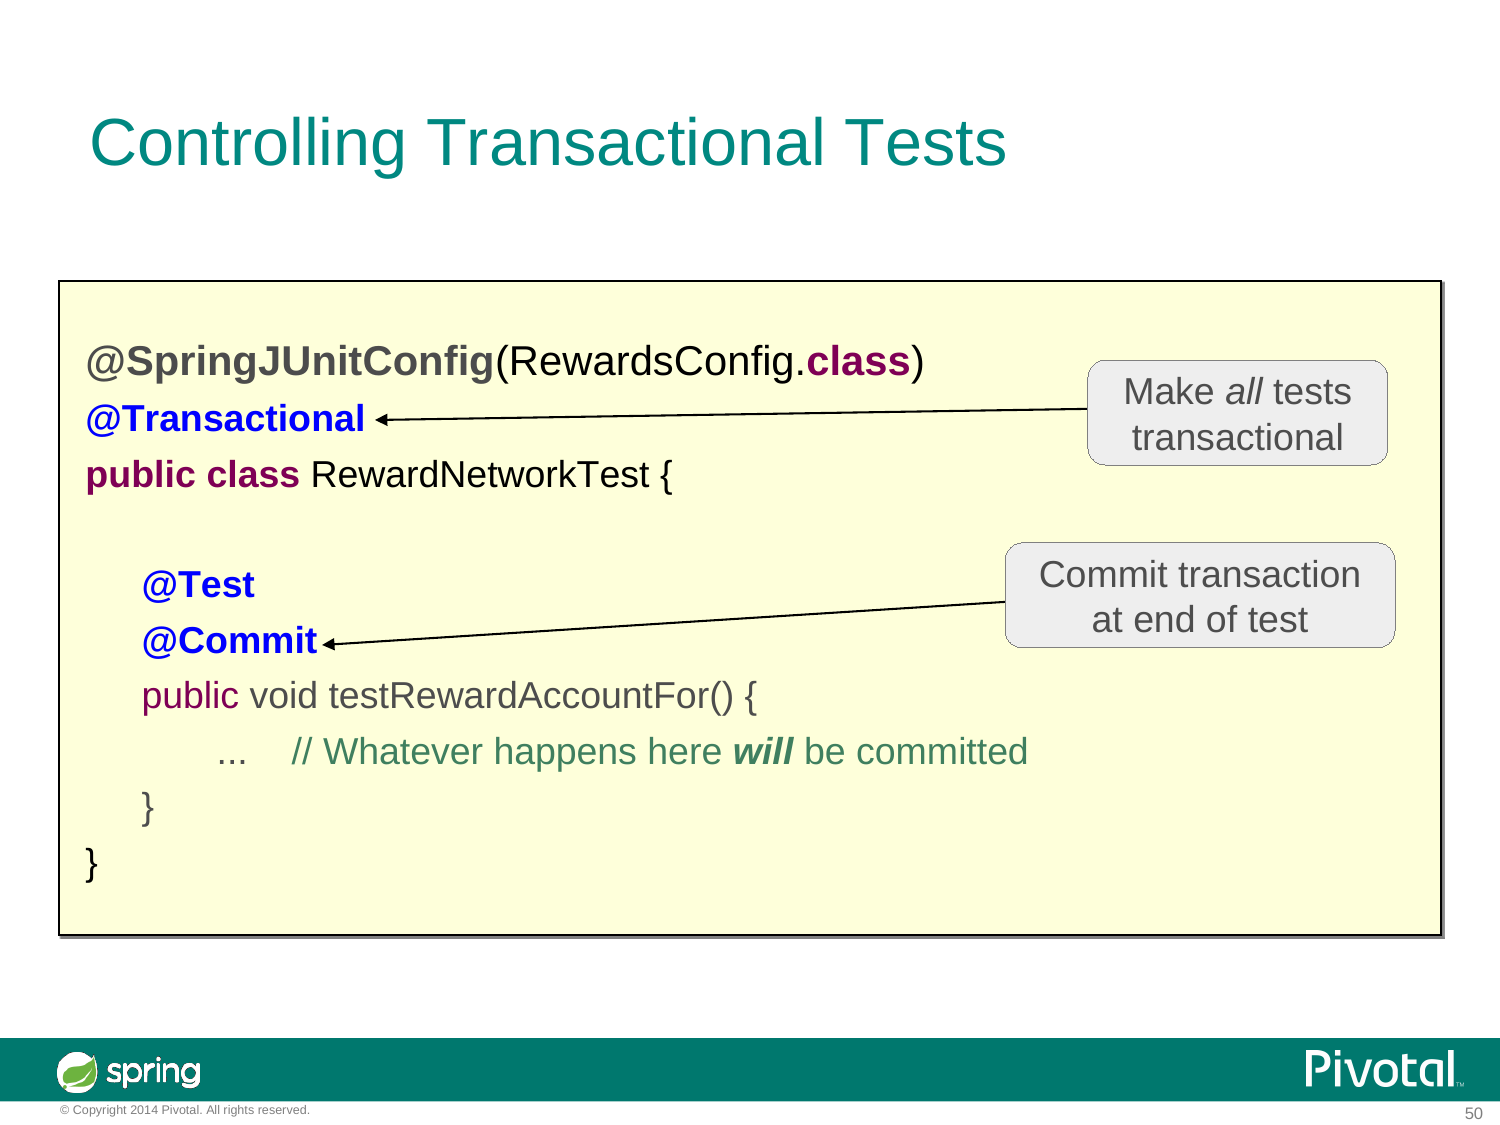

# Controlling Transactional Tests
@SpringJUnitConfig(RewardsConfig.class)
@Transactional
public class RewardNetworkTest {
	@Test
	@Commit
	public void testRewardAccountFor() {
 		...	// Whatever happens here will be committed
	}
}
Make all tests transactional
Commit transaction at end of test